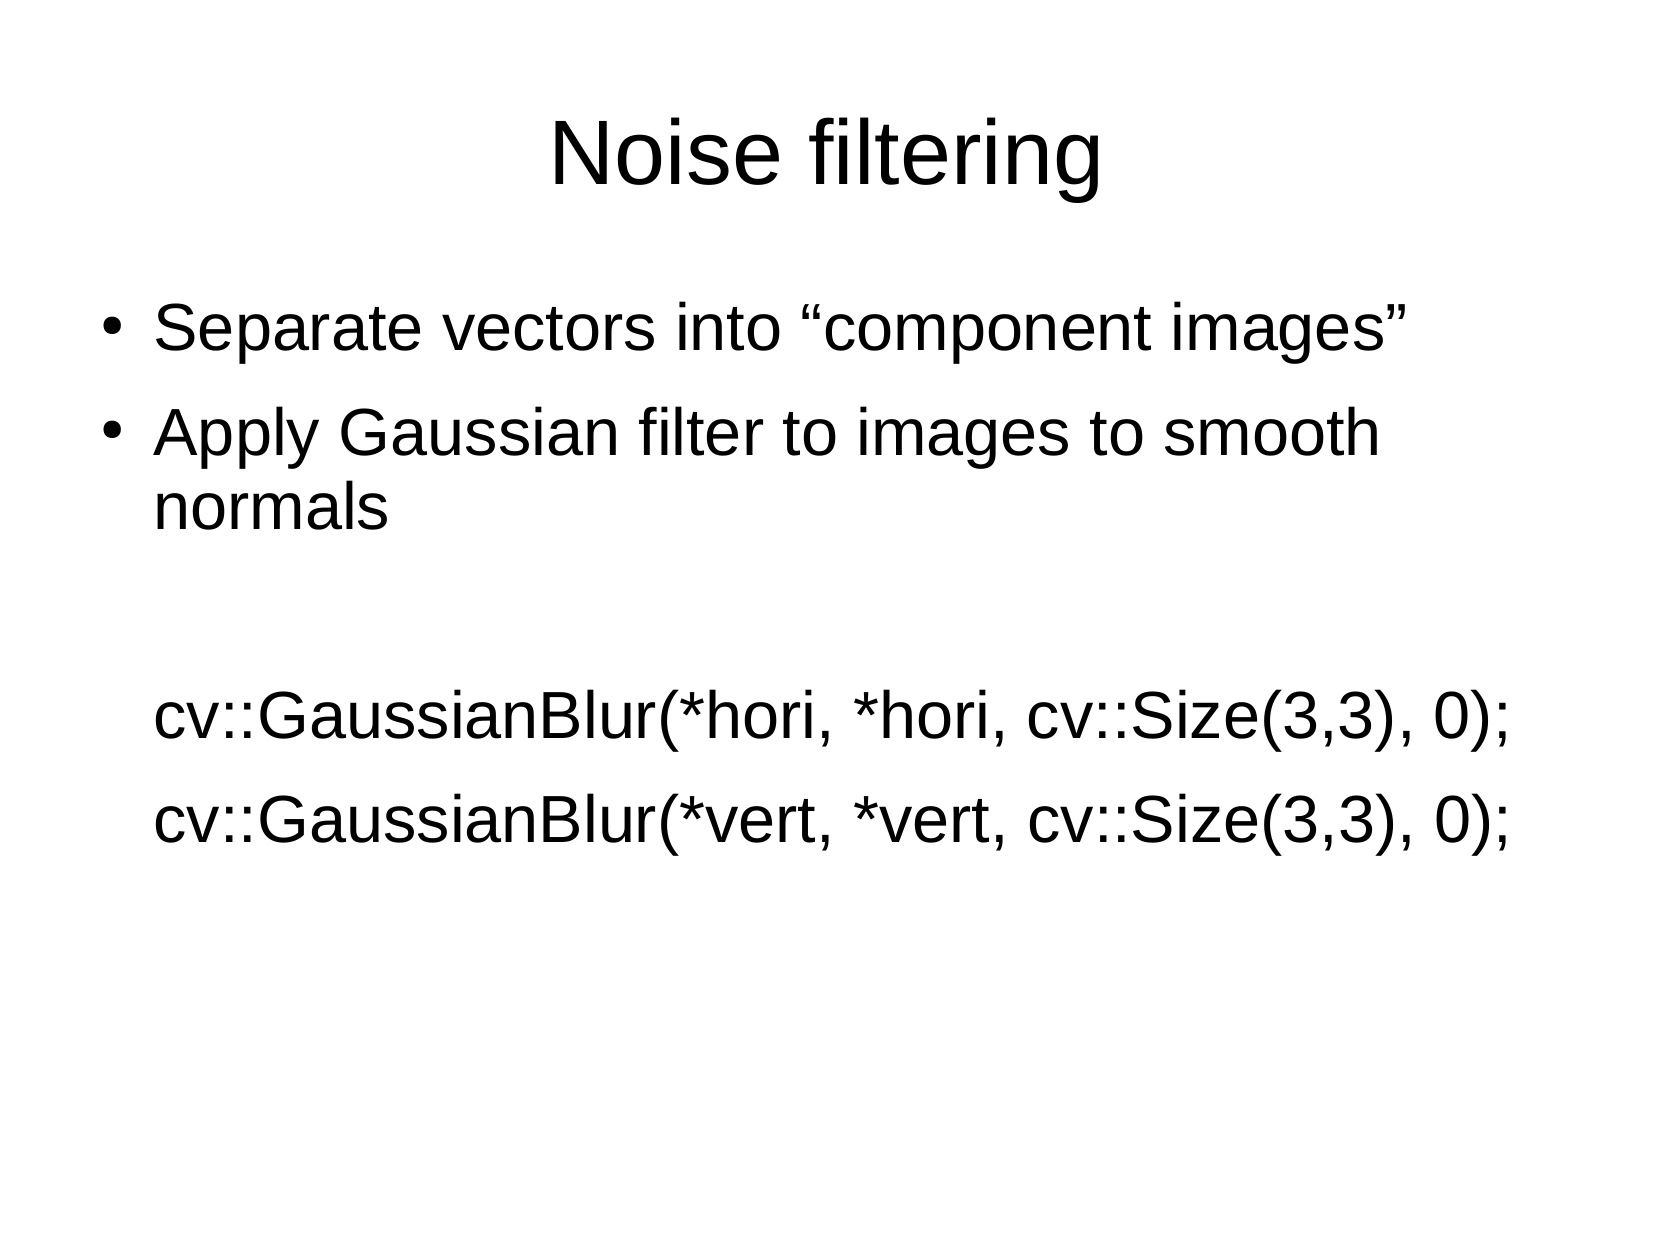

# Noise filtering
Separate vectors into “component images”
Apply Gaussian filter to images to smooth normals
cv::GaussianBlur(*hori, *hori, cv::Size(3,3), 0);
cv::GaussianBlur(*vert, *vert, cv::Size(3,3), 0);